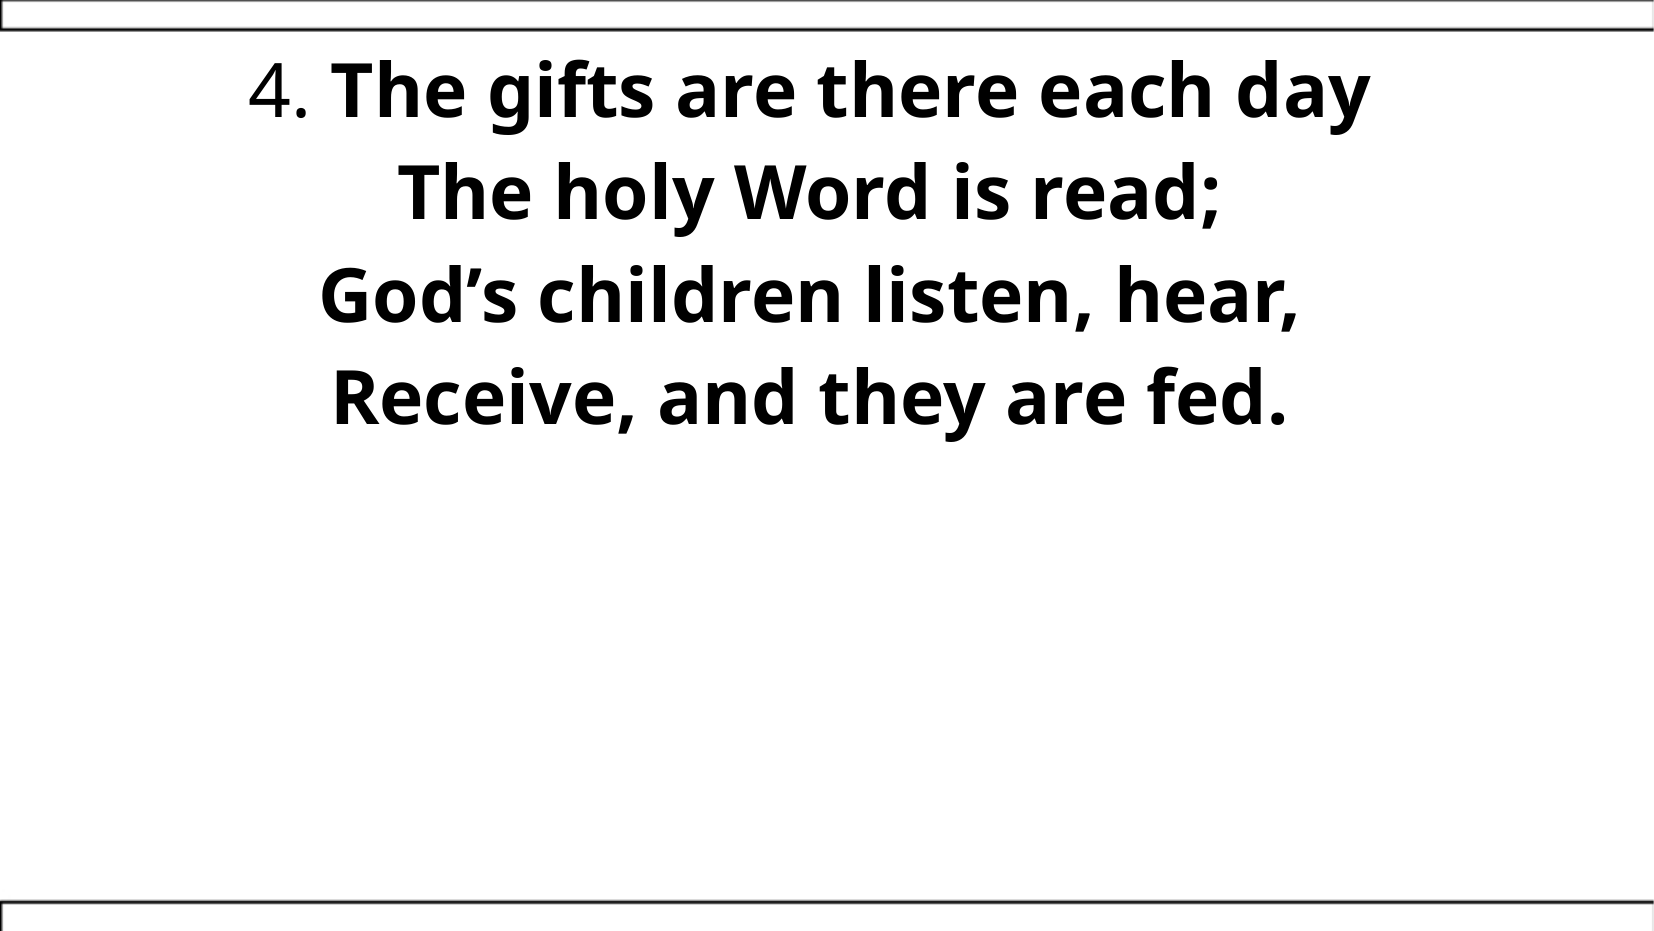

4. The gifts are there each day
The holy Word is read;
God’s children listen, hear,
Receive, and they are fed.